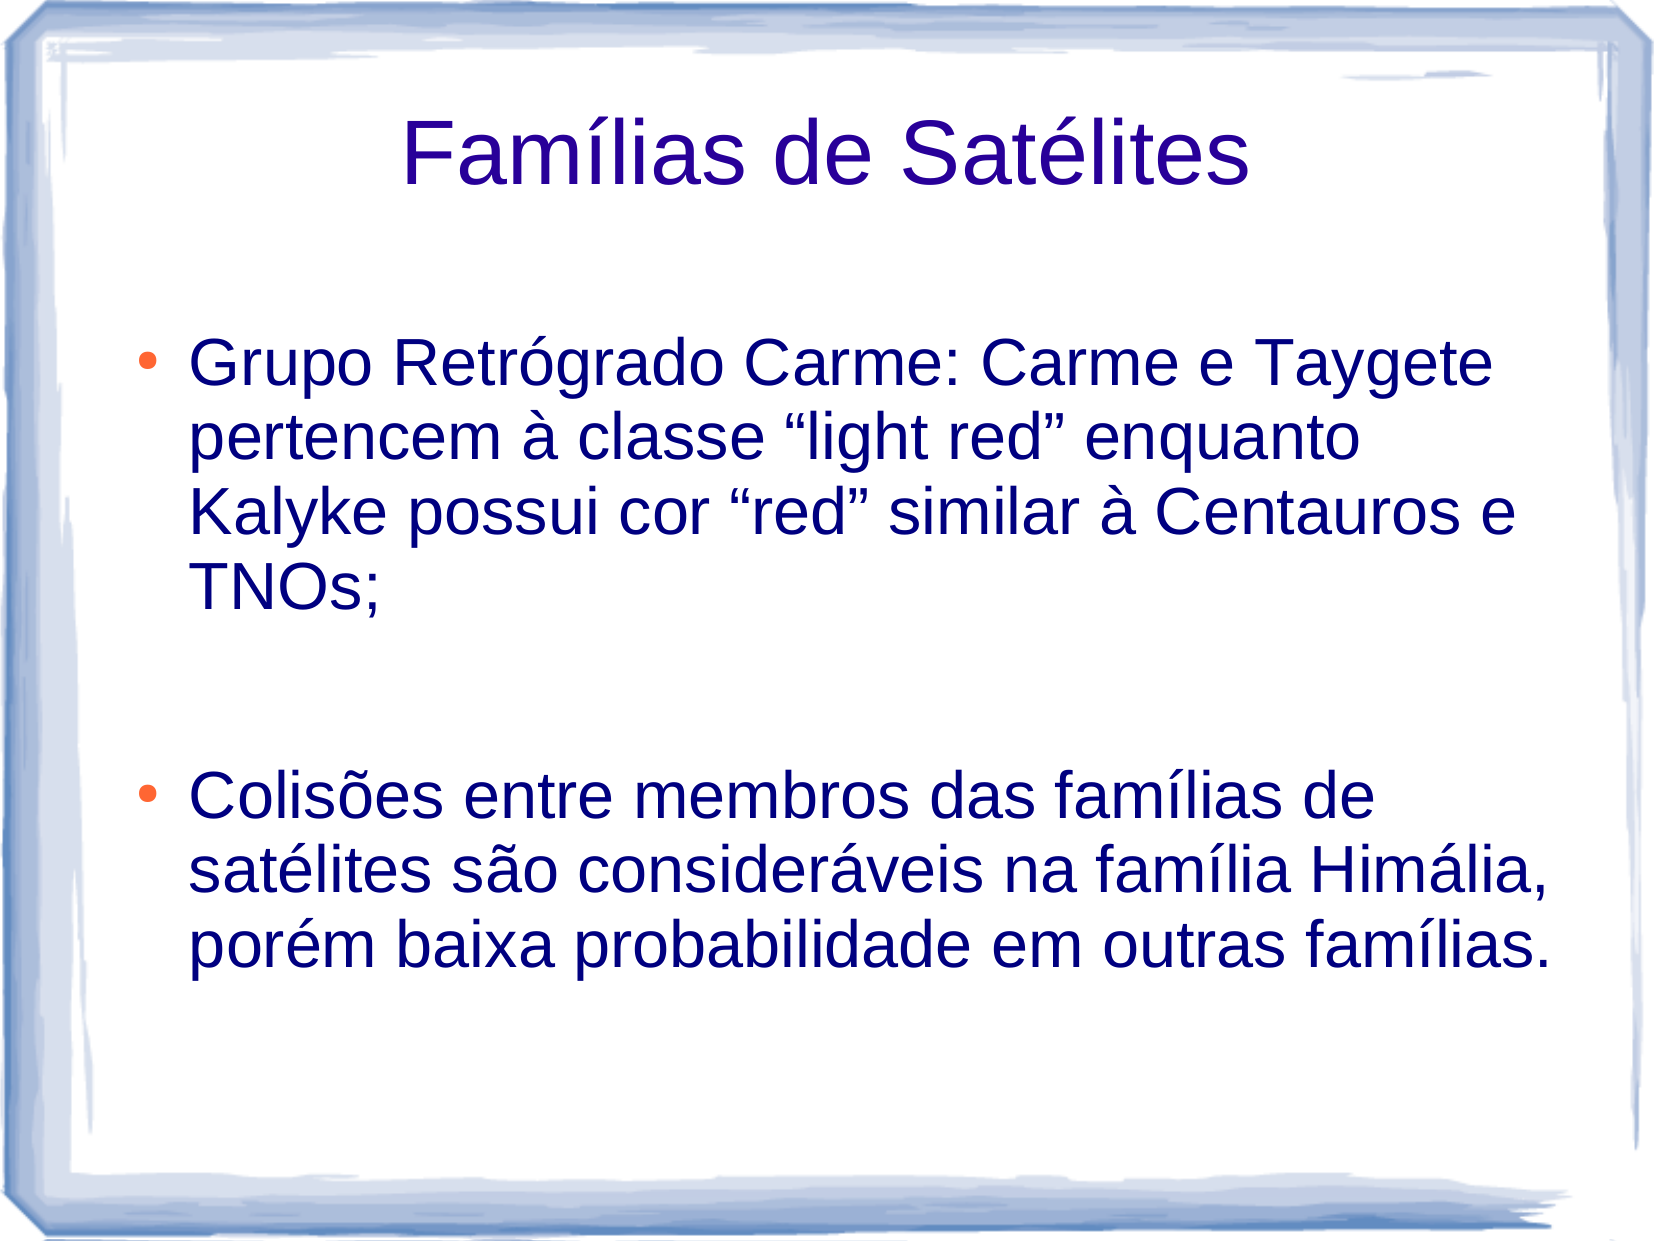

# Famílias de Satélites
Grupo Retrógrado Carme: Carme e Taygete pertencem à classe “light red” enquanto Kalyke possui cor “red” similar à Centauros e TNOs;
Colisões entre membros das famílias de satélites são consideráveis na família Himália, porém baixa probabilidade em outras famílias.